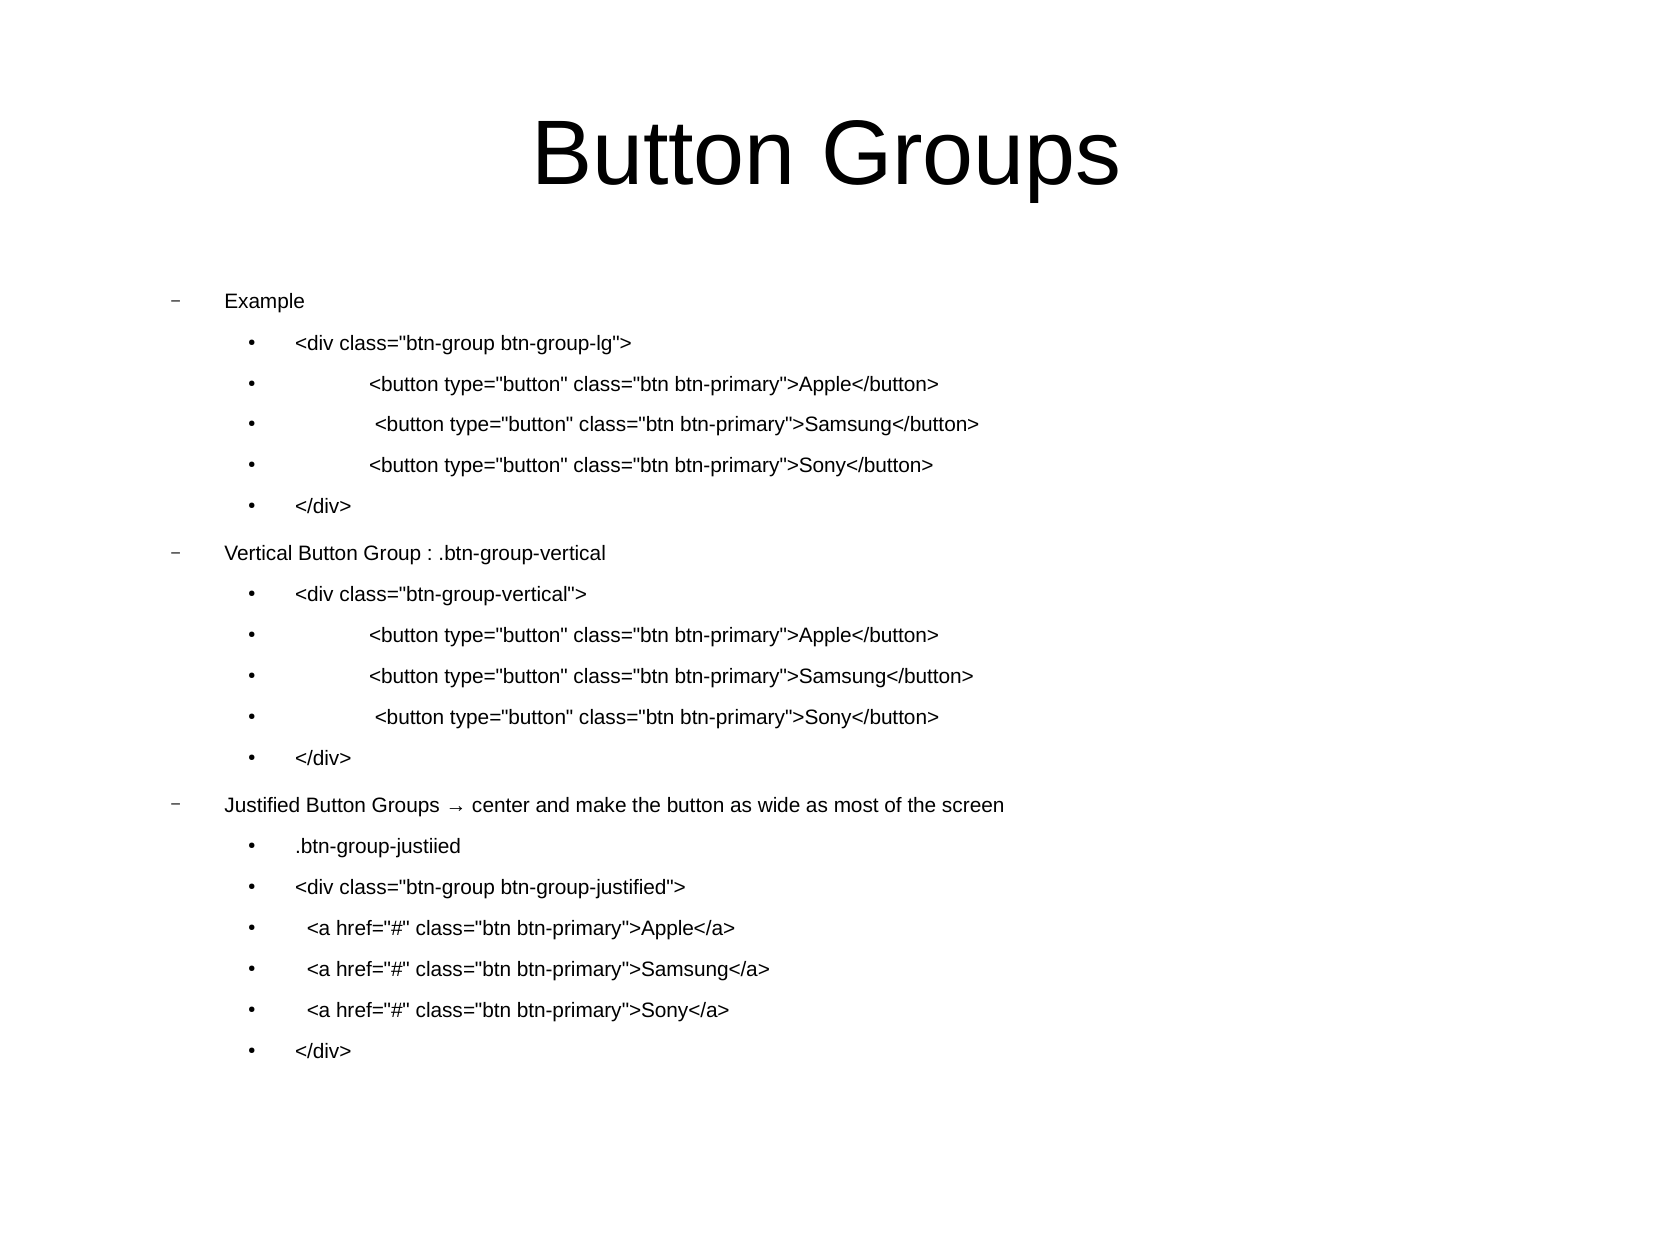

# Button Groups
Example
<div class="btn-group btn-group-lg">
 	<button type="button" class="btn btn-primary">Apple</button>
 	 <button type="button" class="btn btn-primary">Samsung</button>
 	<button type="button" class="btn btn-primary">Sony</button>
</div>
Vertical Button Group : .btn-group-vertical
<div class="btn-group-vertical">
 	<button type="button" class="btn btn-primary">Apple</button>
 	<button type="button" class="btn btn-primary">Samsung</button>
 	 <button type="button" class="btn btn-primary">Sony</button>
</div>
Justified Button Groups → center and make the button as wide as most of the screen
.btn-group-justiied
<div class="btn-group btn-group-justified">
 <a href="#" class="btn btn-primary">Apple</a>
 <a href="#" class="btn btn-primary">Samsung</a>
 <a href="#" class="btn btn-primary">Sony</a>
</div>